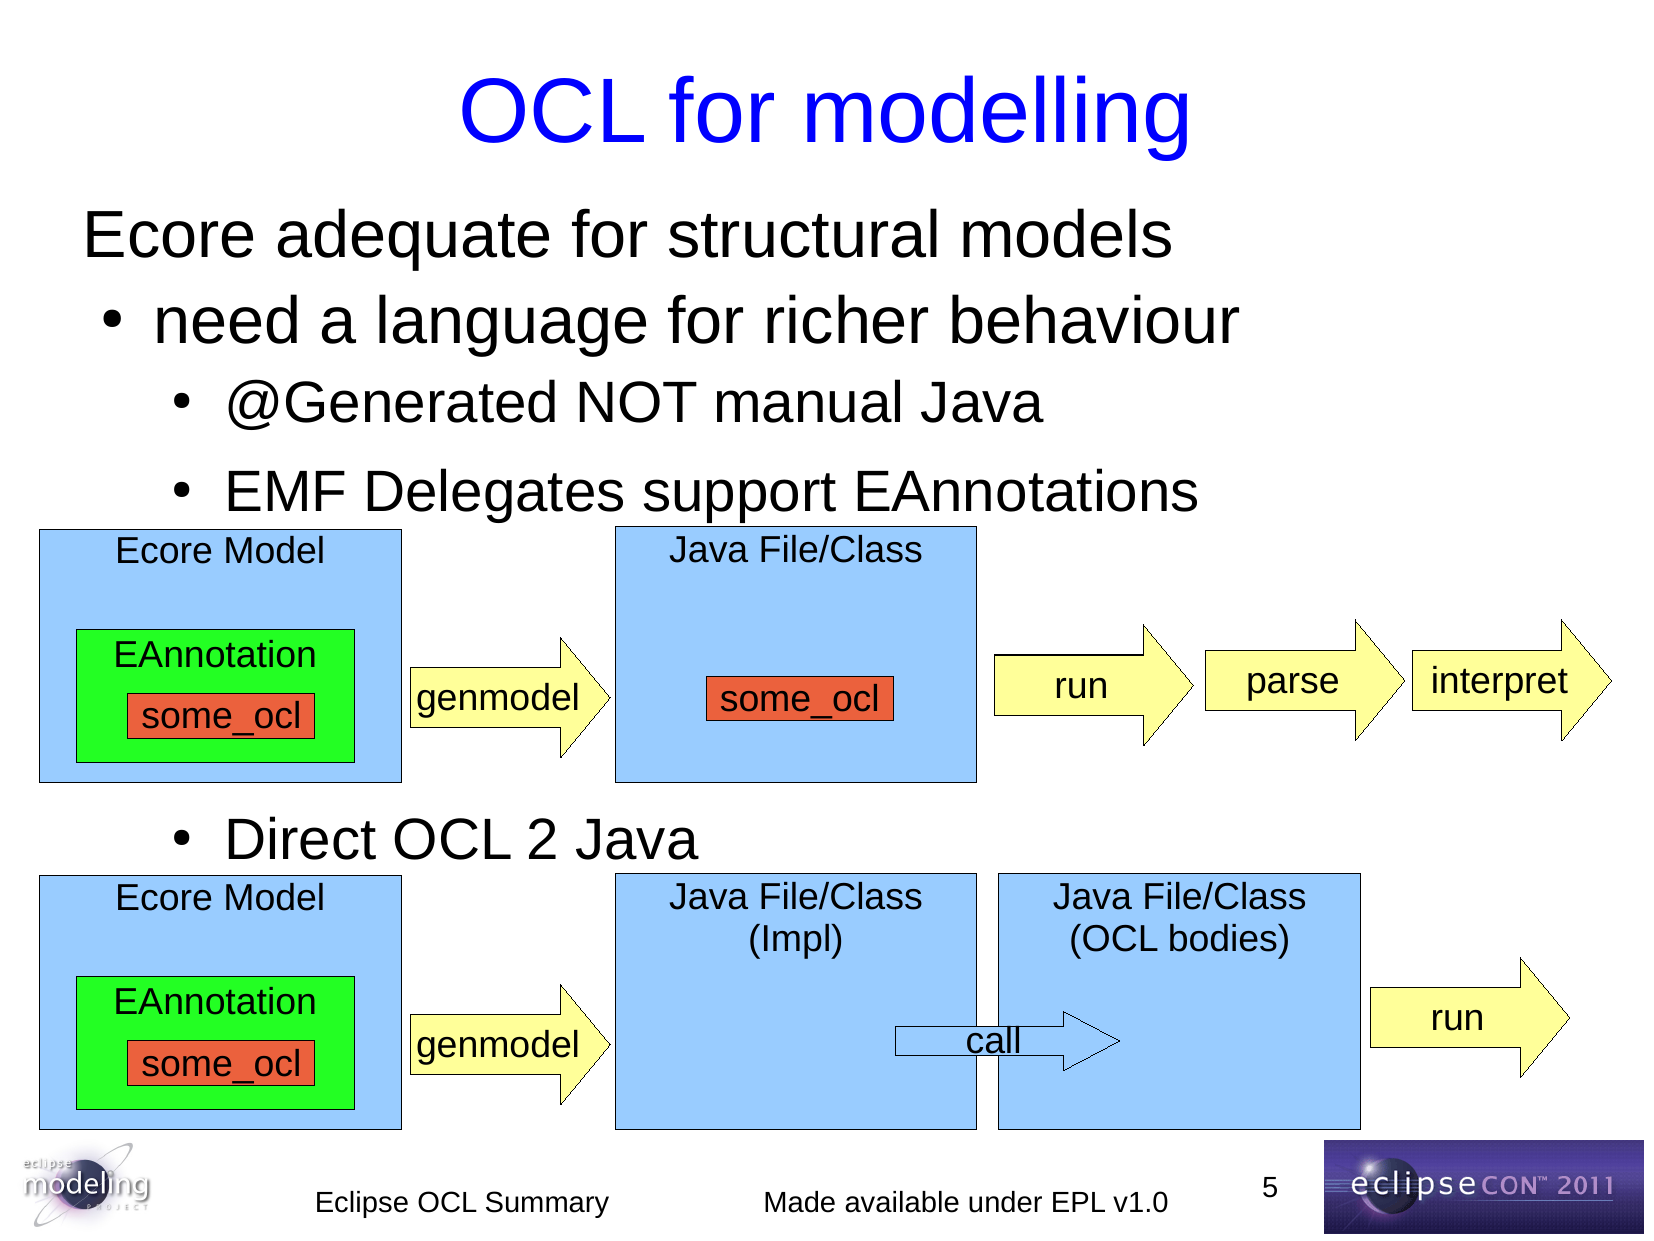

# OCL for modelling
Ecore adequate for structural models
need a language for richer behaviour
@Generated NOT manual Java
EMF Delegates support EAnnotations
Direct OCL 2 Java
Java File/Class
Ecore Model
parse
interpret
run
run
EAnnotation
genmodel
some_ocl
some_ocl
Java File/Class
(Impl)
Java File/Class
(OCL bodies)
Ecore Model
run
EAnnotation
genmodel
call
some_ocl
5
Eclipse OCL Summary